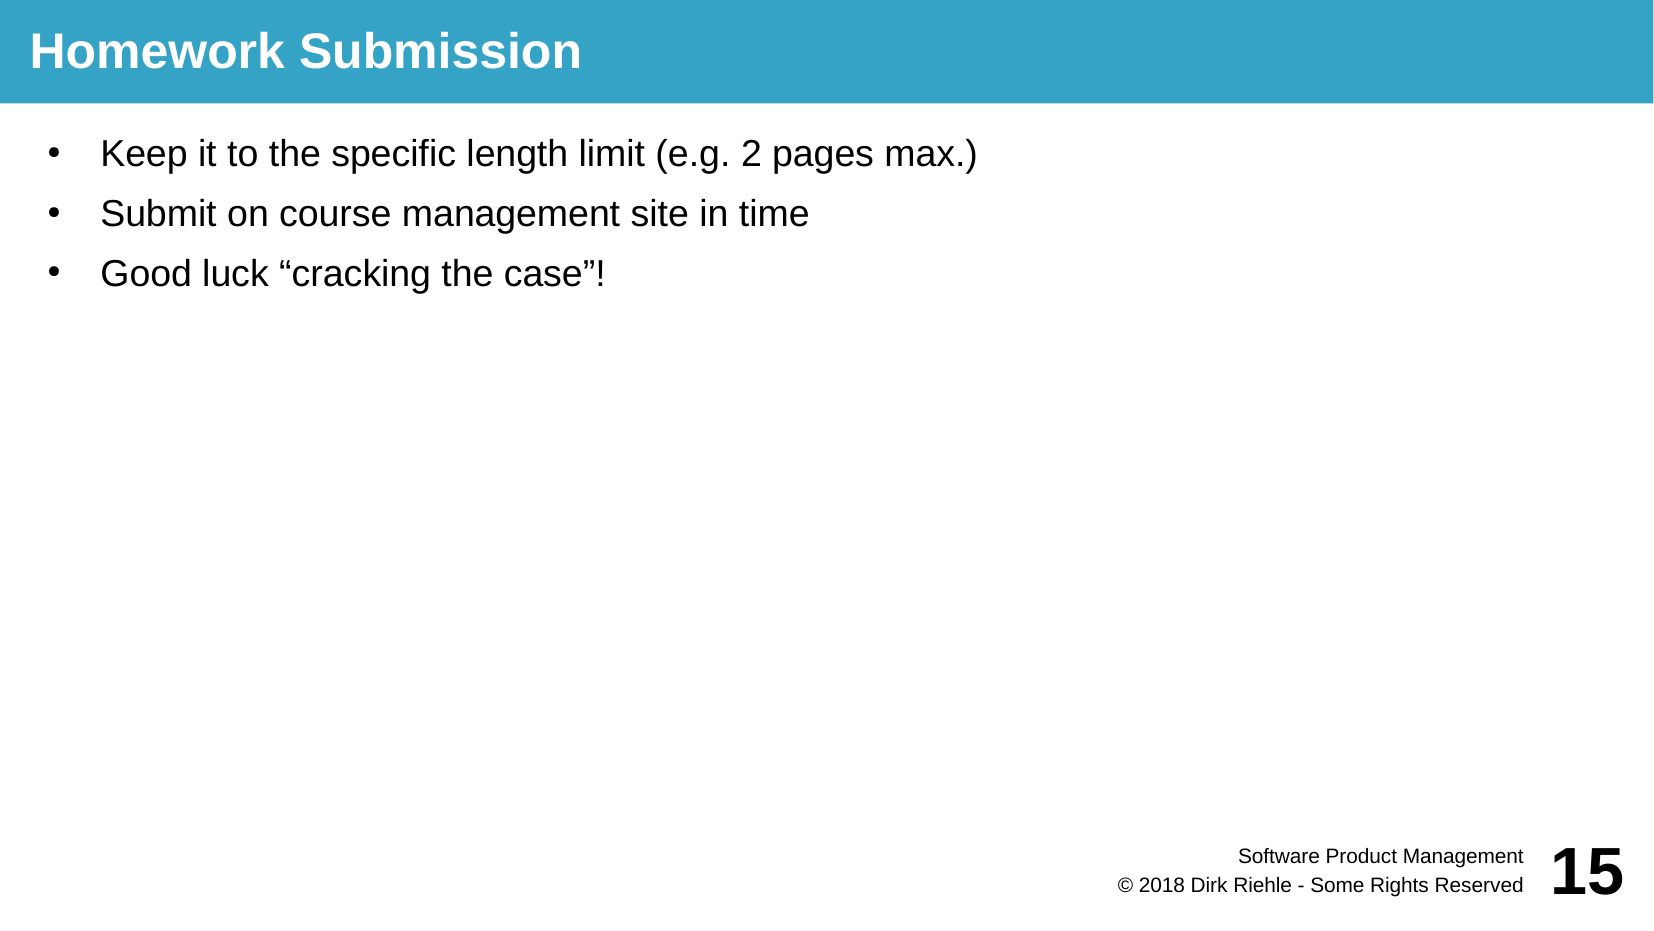

# Homework Submission
Keep it to the specific length limit (e.g. 2 pages max.)
Submit on course management site in time
Good luck “cracking the case”!
Software Product Management
15
© 2018 Dirk Riehle - Some Rights Reserved